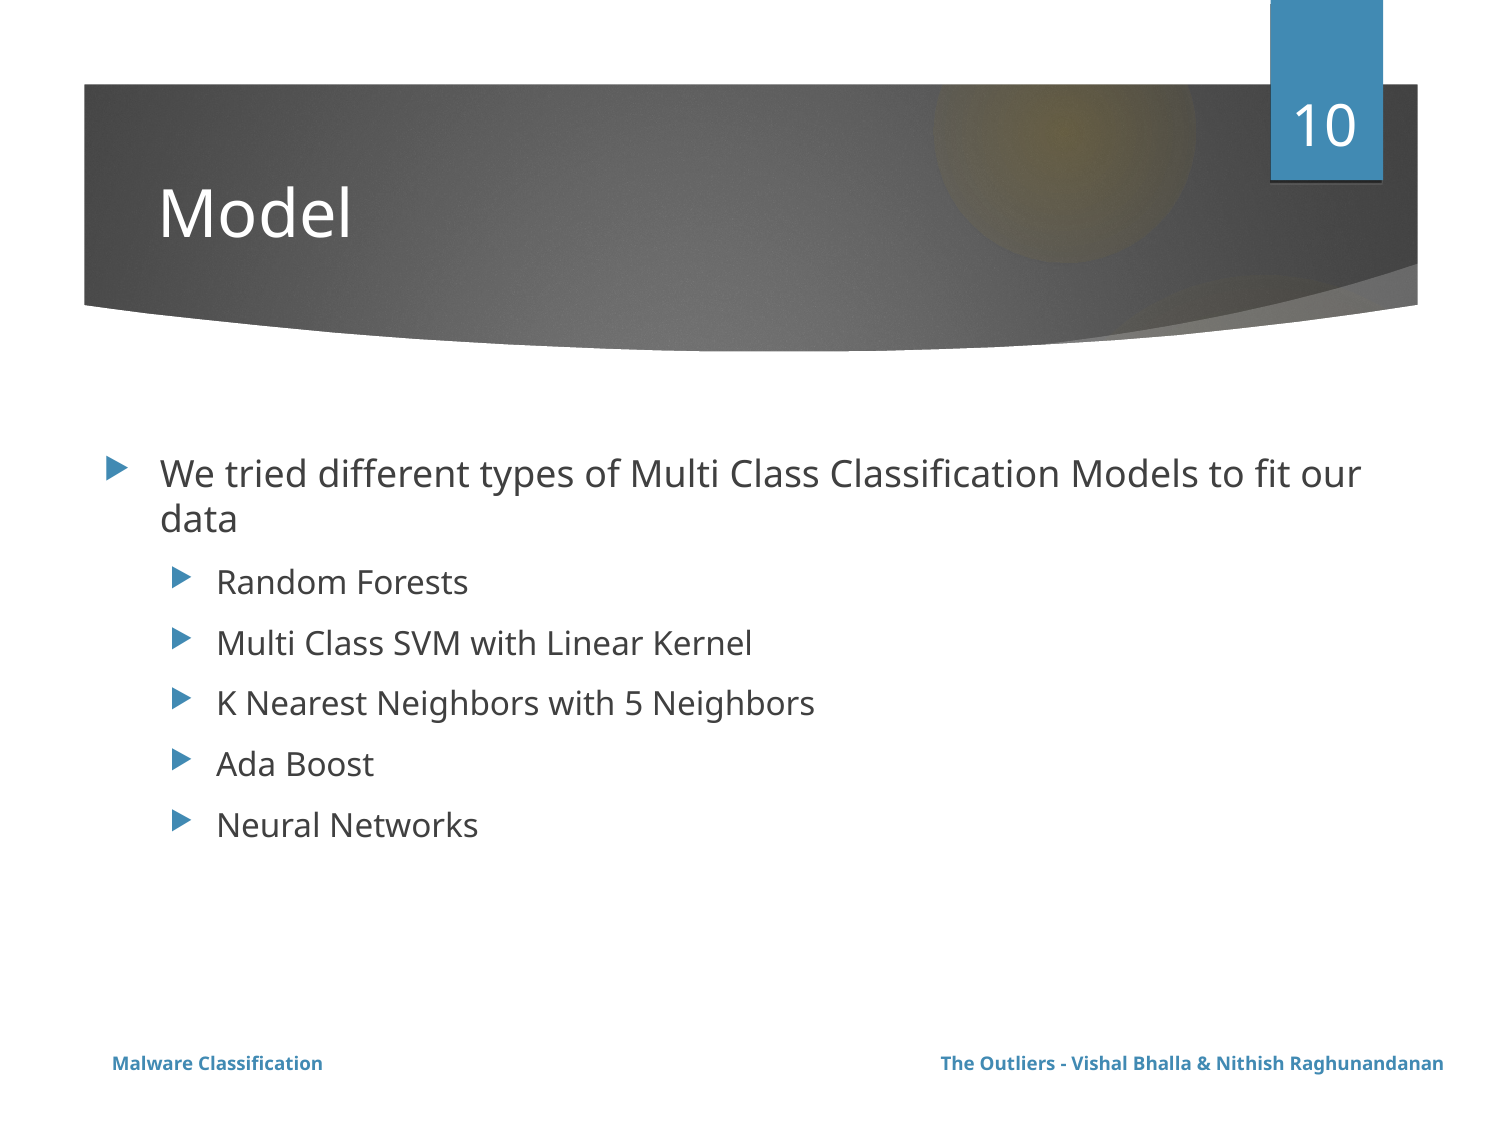

# Model
We tried different types of Multi Class Classification Models to fit our data
Random Forests
Multi Class SVM with Linear Kernel
K Nearest Neighbors with 5 Neighbors
Ada Boost
Neural Networks
The Outliers - Vishal Bhalla & Nithish Raghunandanan
Malware Classification